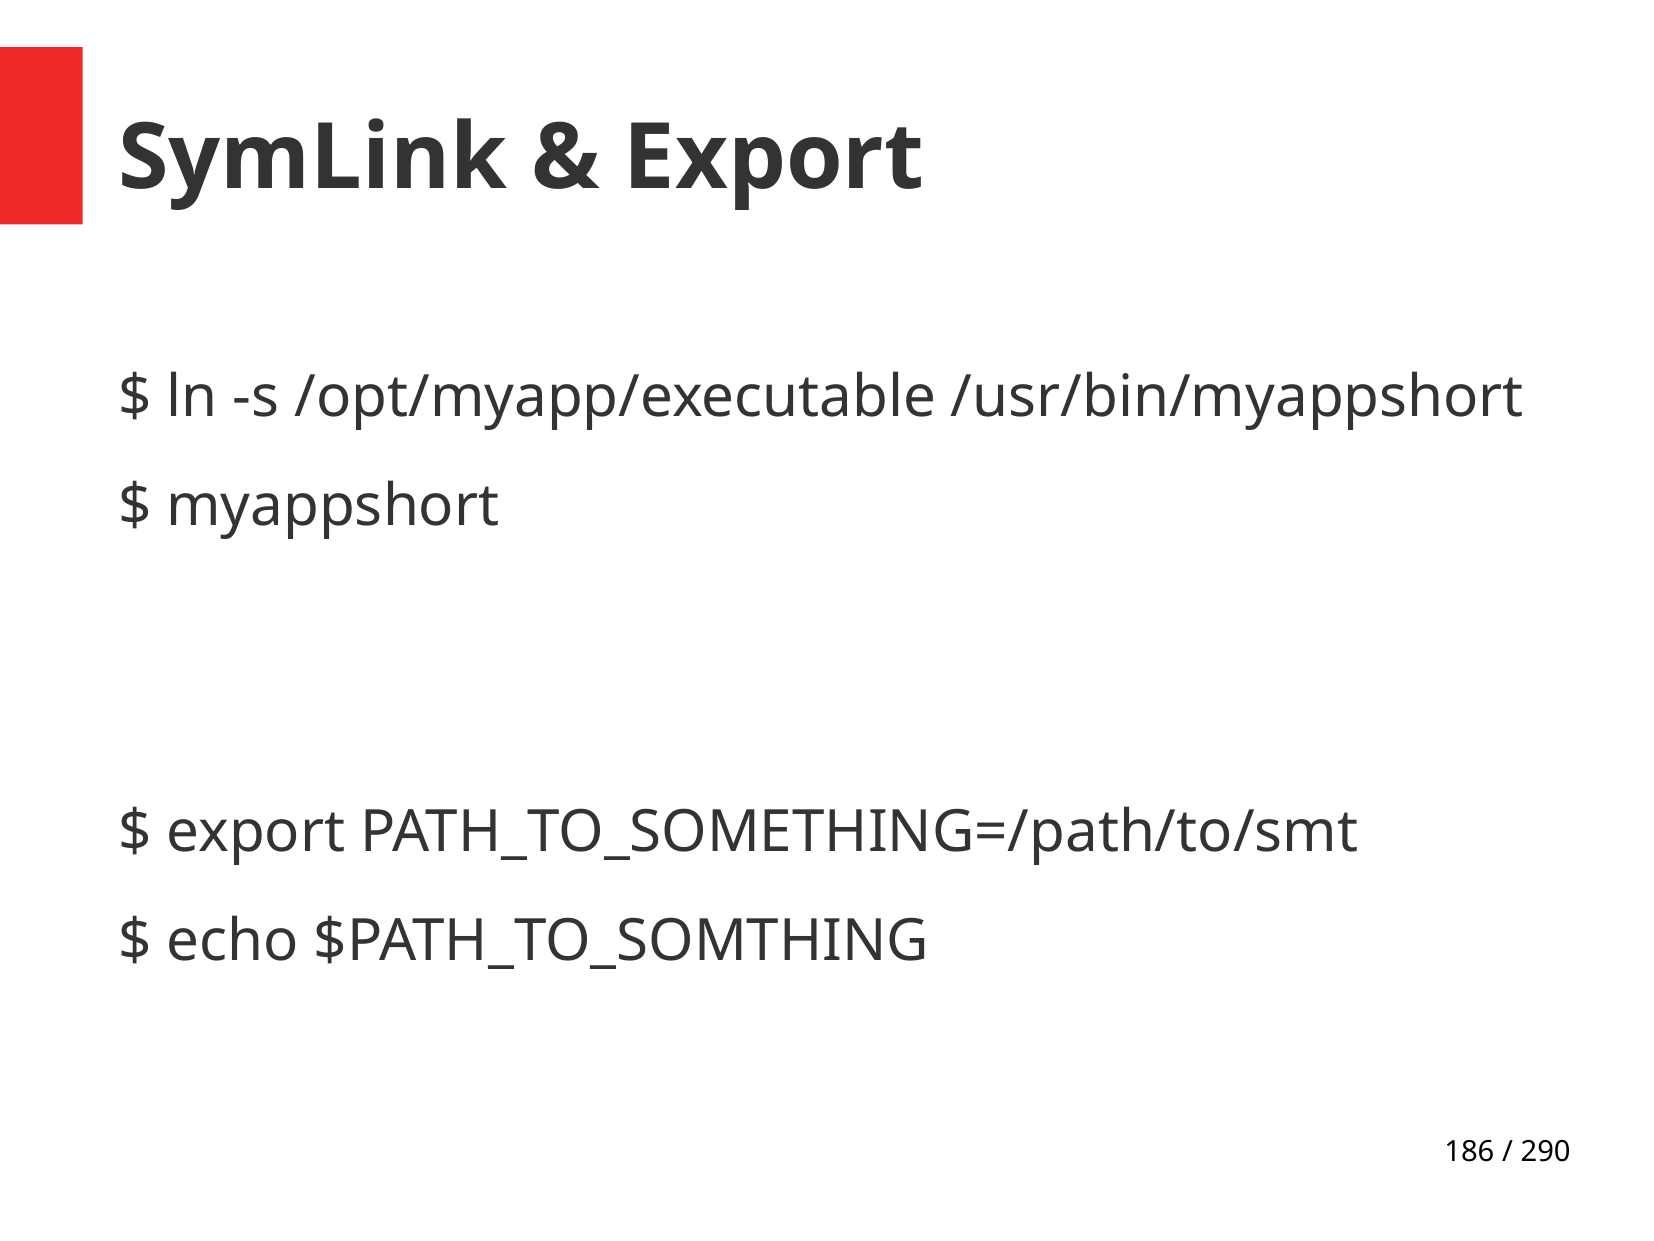

# SymLink & Export
$ ln -s /opt/myapp/executable /usr/bin/myappshort
$ myappshort
$ export PATH_TO_SOMETHING=/path/to/smt
$ echo $PATH_TO_SOMTHING
186